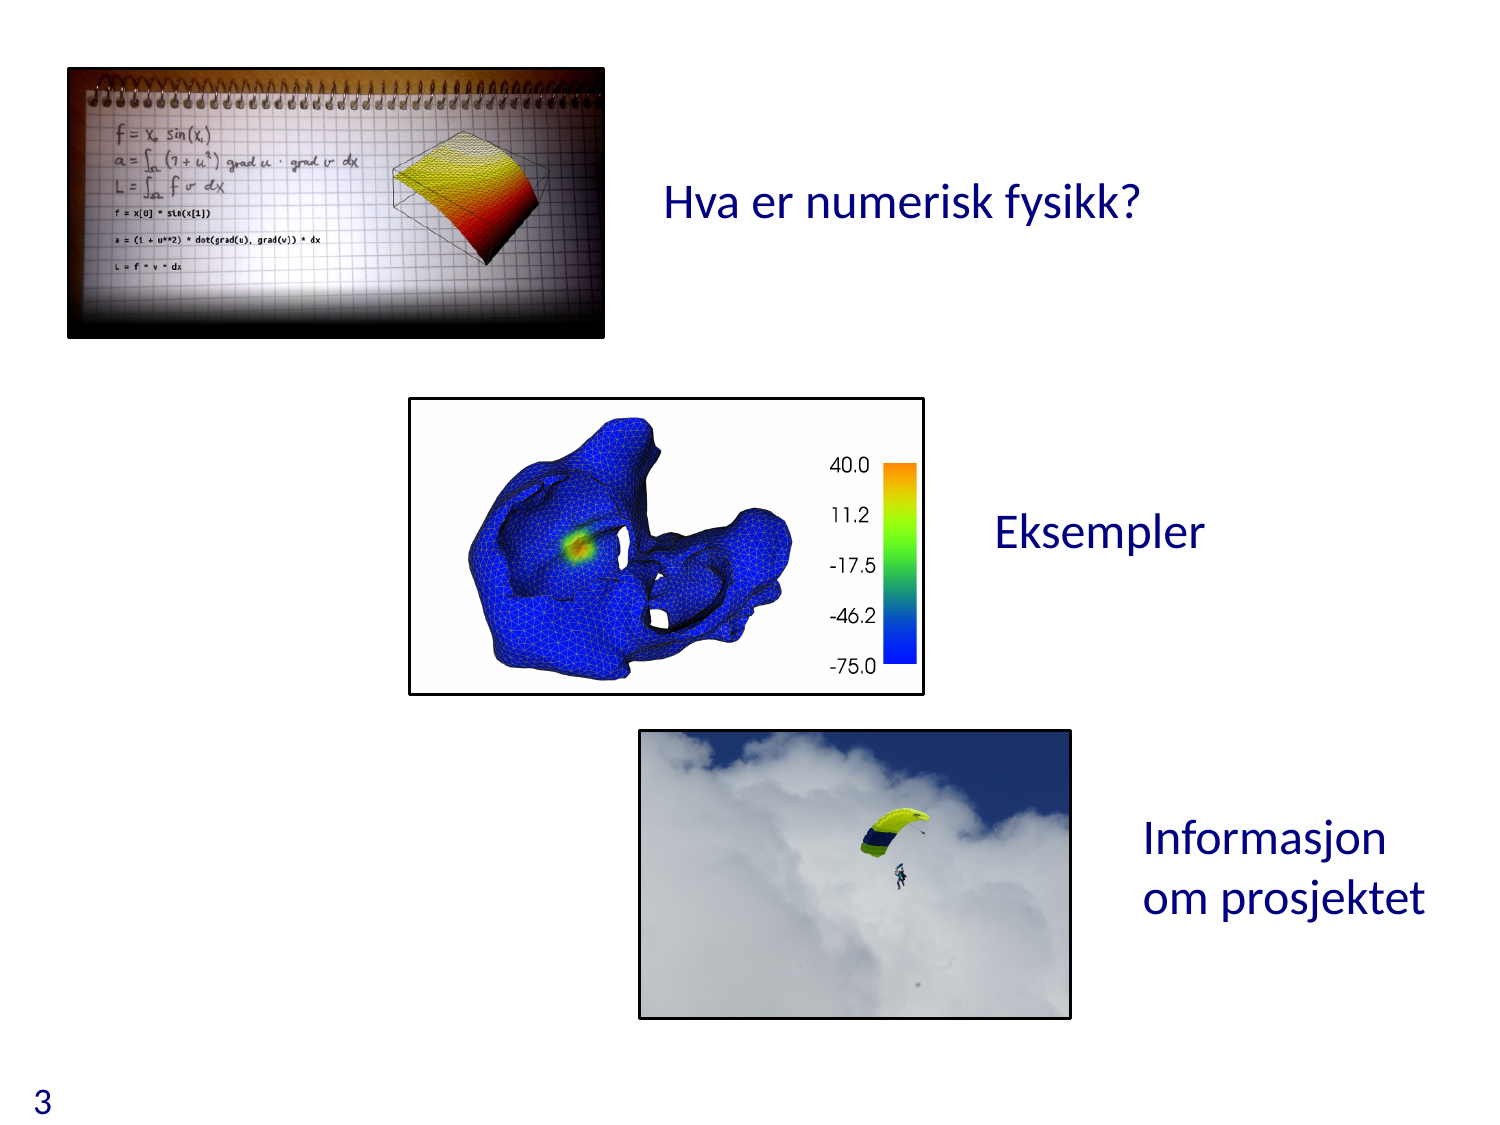

Hva er numerisk fysikk?
Eksempler
Informasjon
om prosjektet